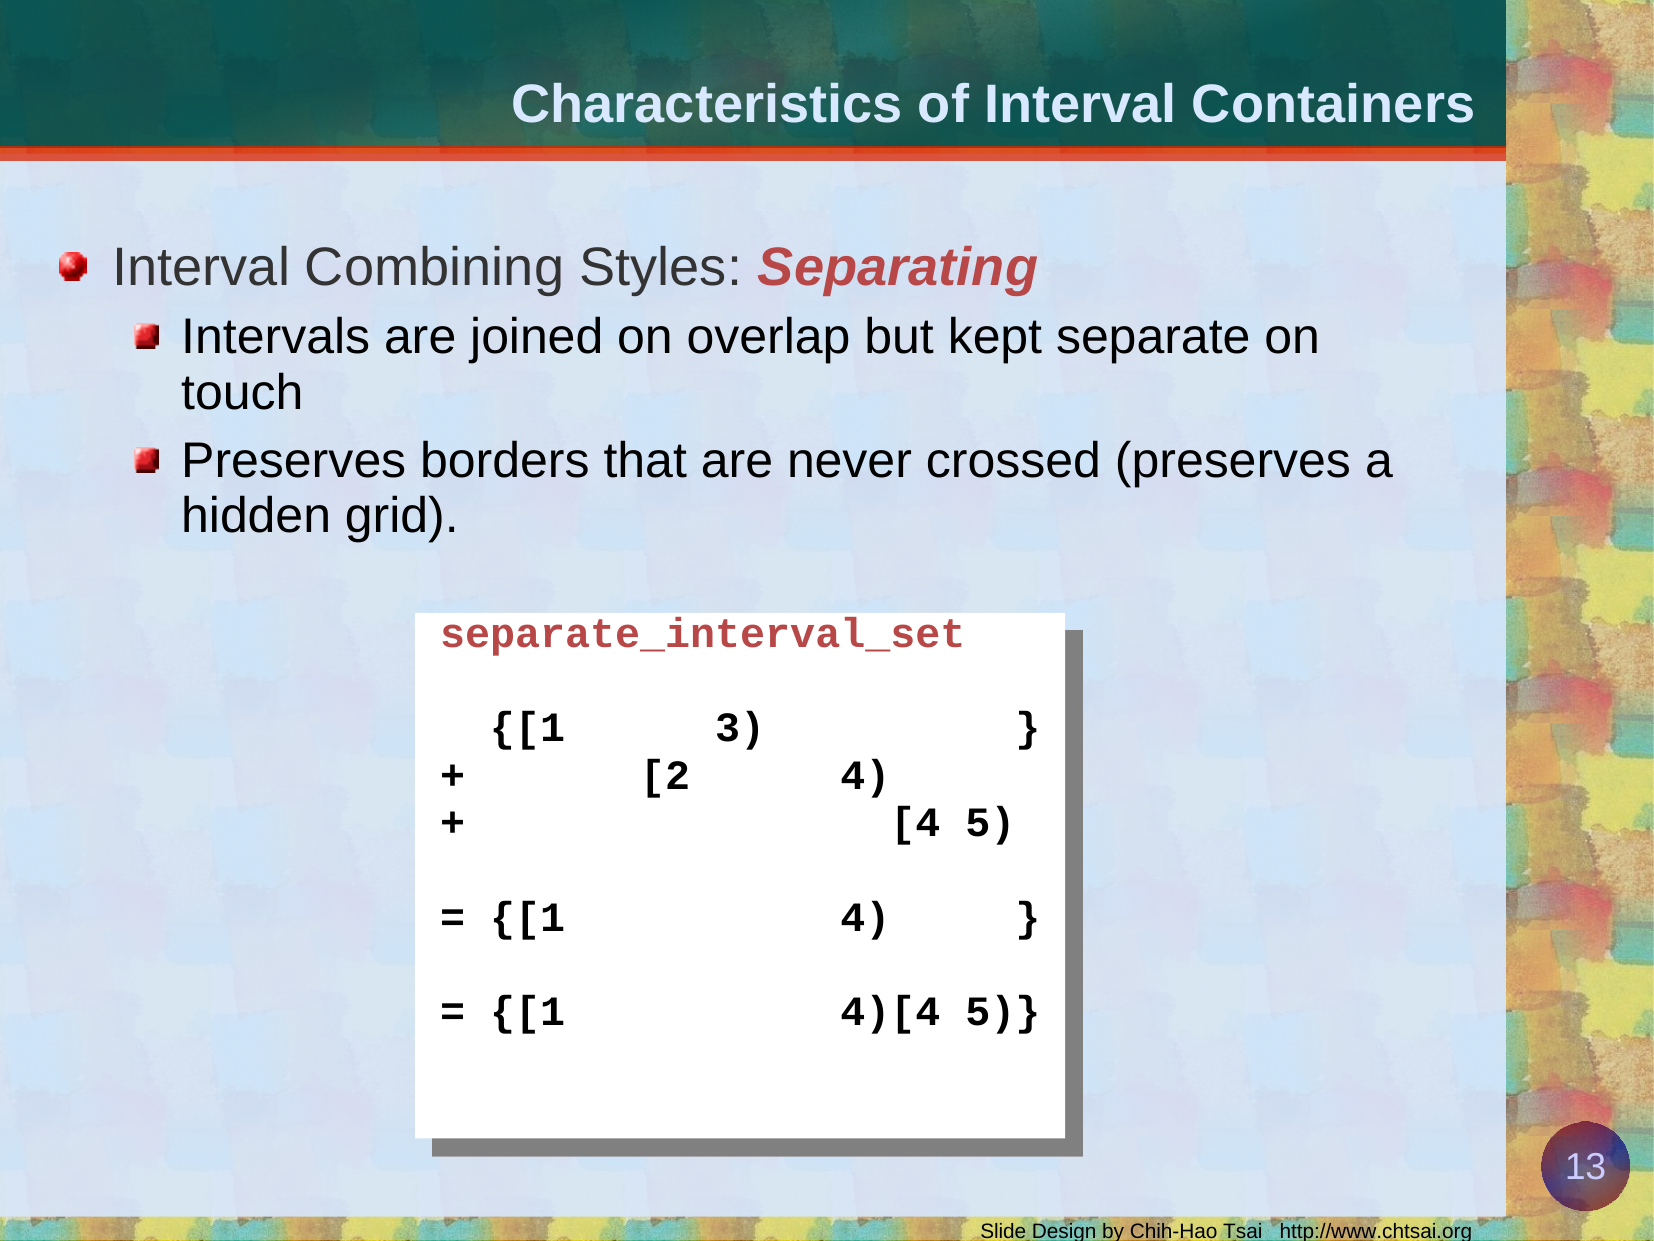

# Characteristics of Interval Containers
Interval Combining Styles: Separating
Intervals are joined on overlap but kept separate on touch
Preserves borders that are never crossed (preserves a hidden grid).
 separate_interval_set
 {[1 3) }
 + [2 4)
 + [4 5)
 = {[1 4) }
 = {[1 4)[4 5)}